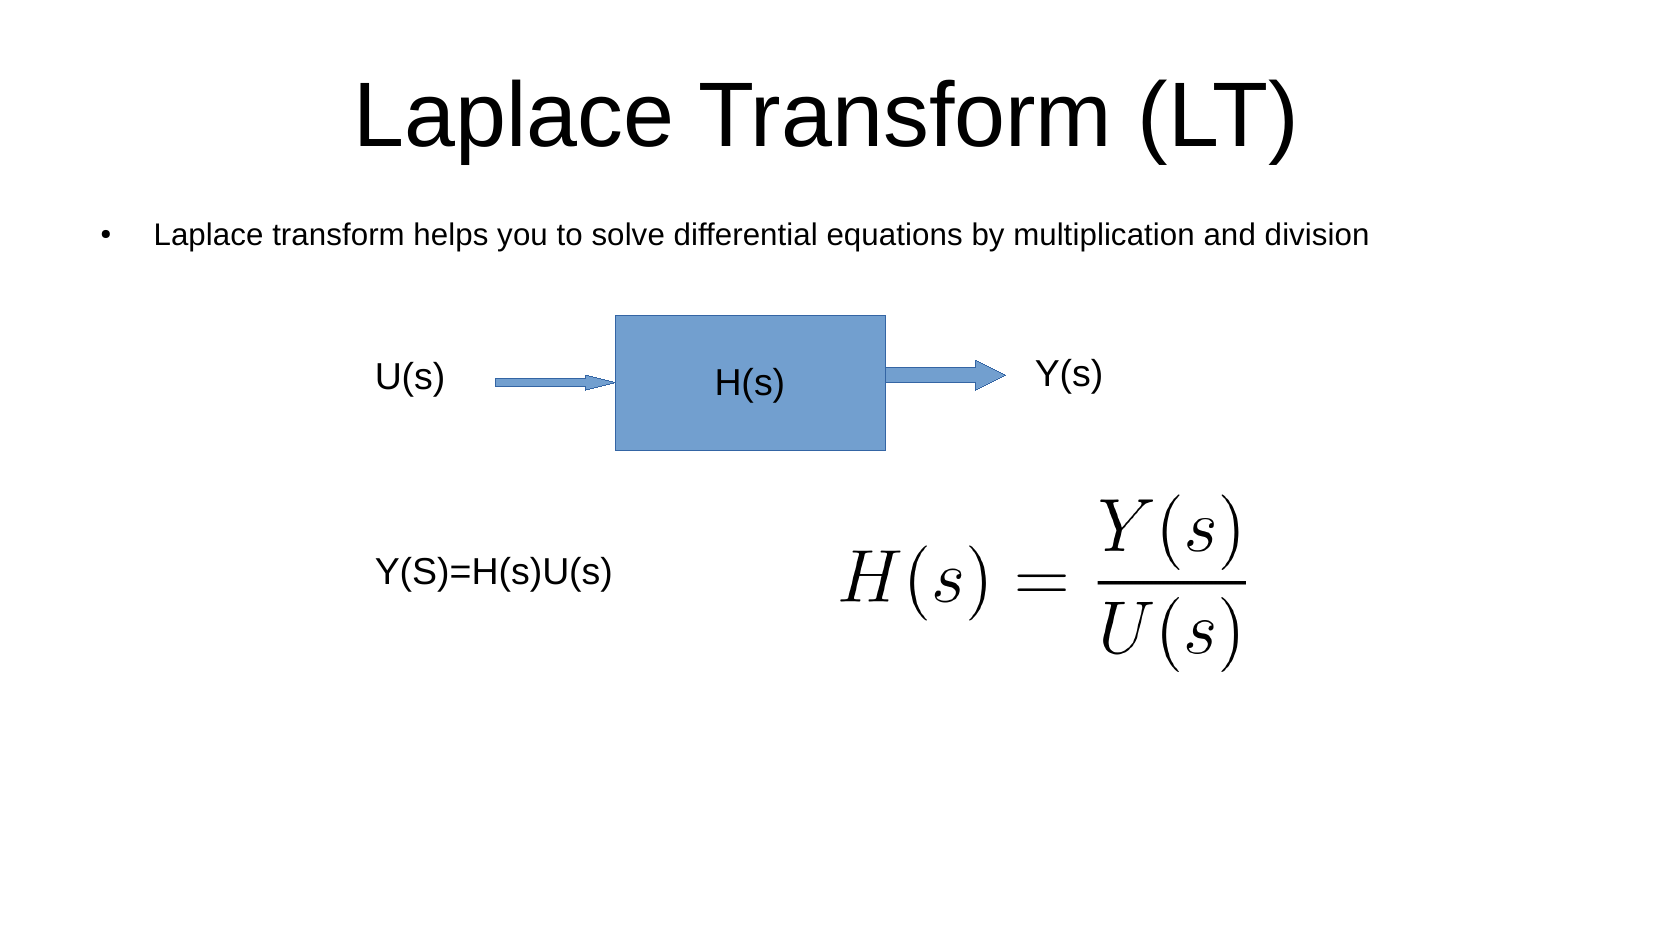

Laplace Transform (LT)
# Laplace transform helps you to solve differential equations by multiplication and division
H(s)
Y(s)
U(s)
Y(S)=H(s)U(s)